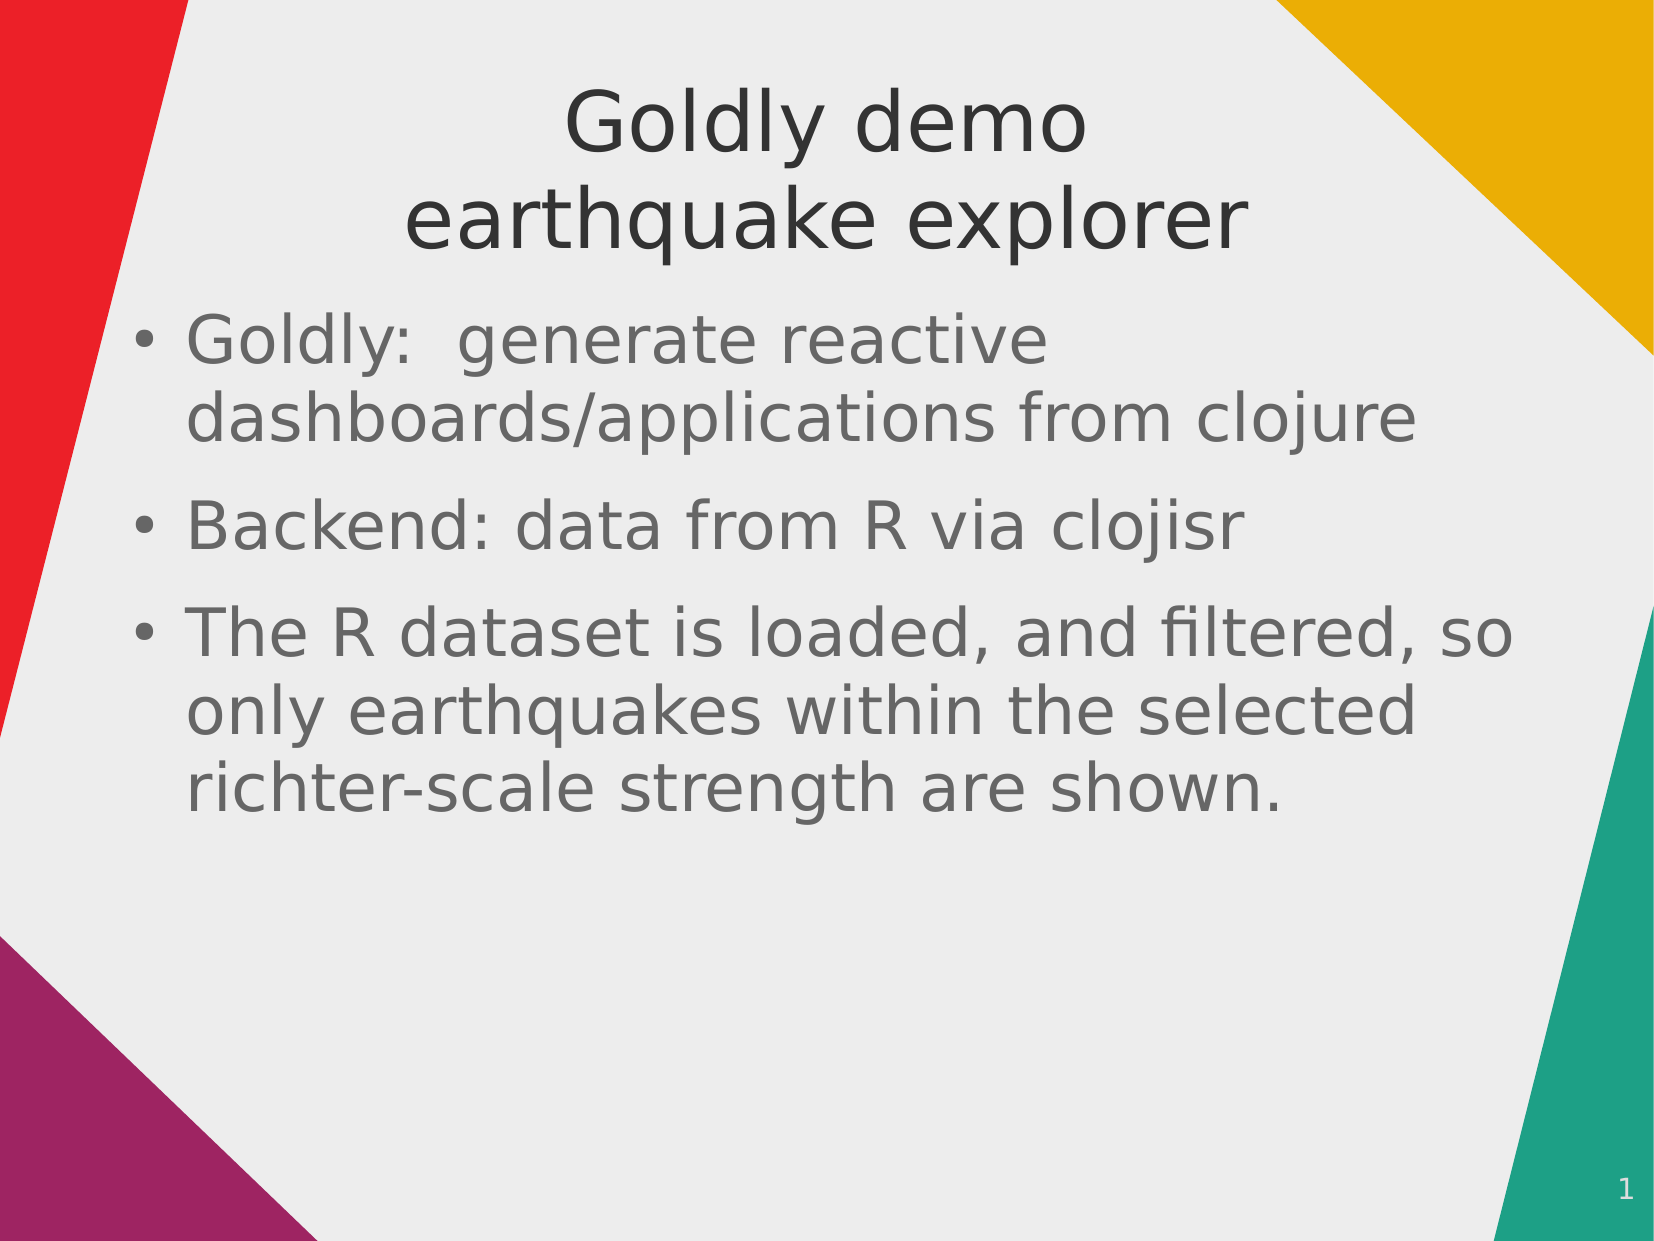

# Goldly demo earthquake explorer
Goldly: generate reactive dashboards/applications from clojure
Backend: data from R via clojisr
The R dataset is loaded, and filtered, so only earthquakes within the selected richter-scale strength are shown.
1